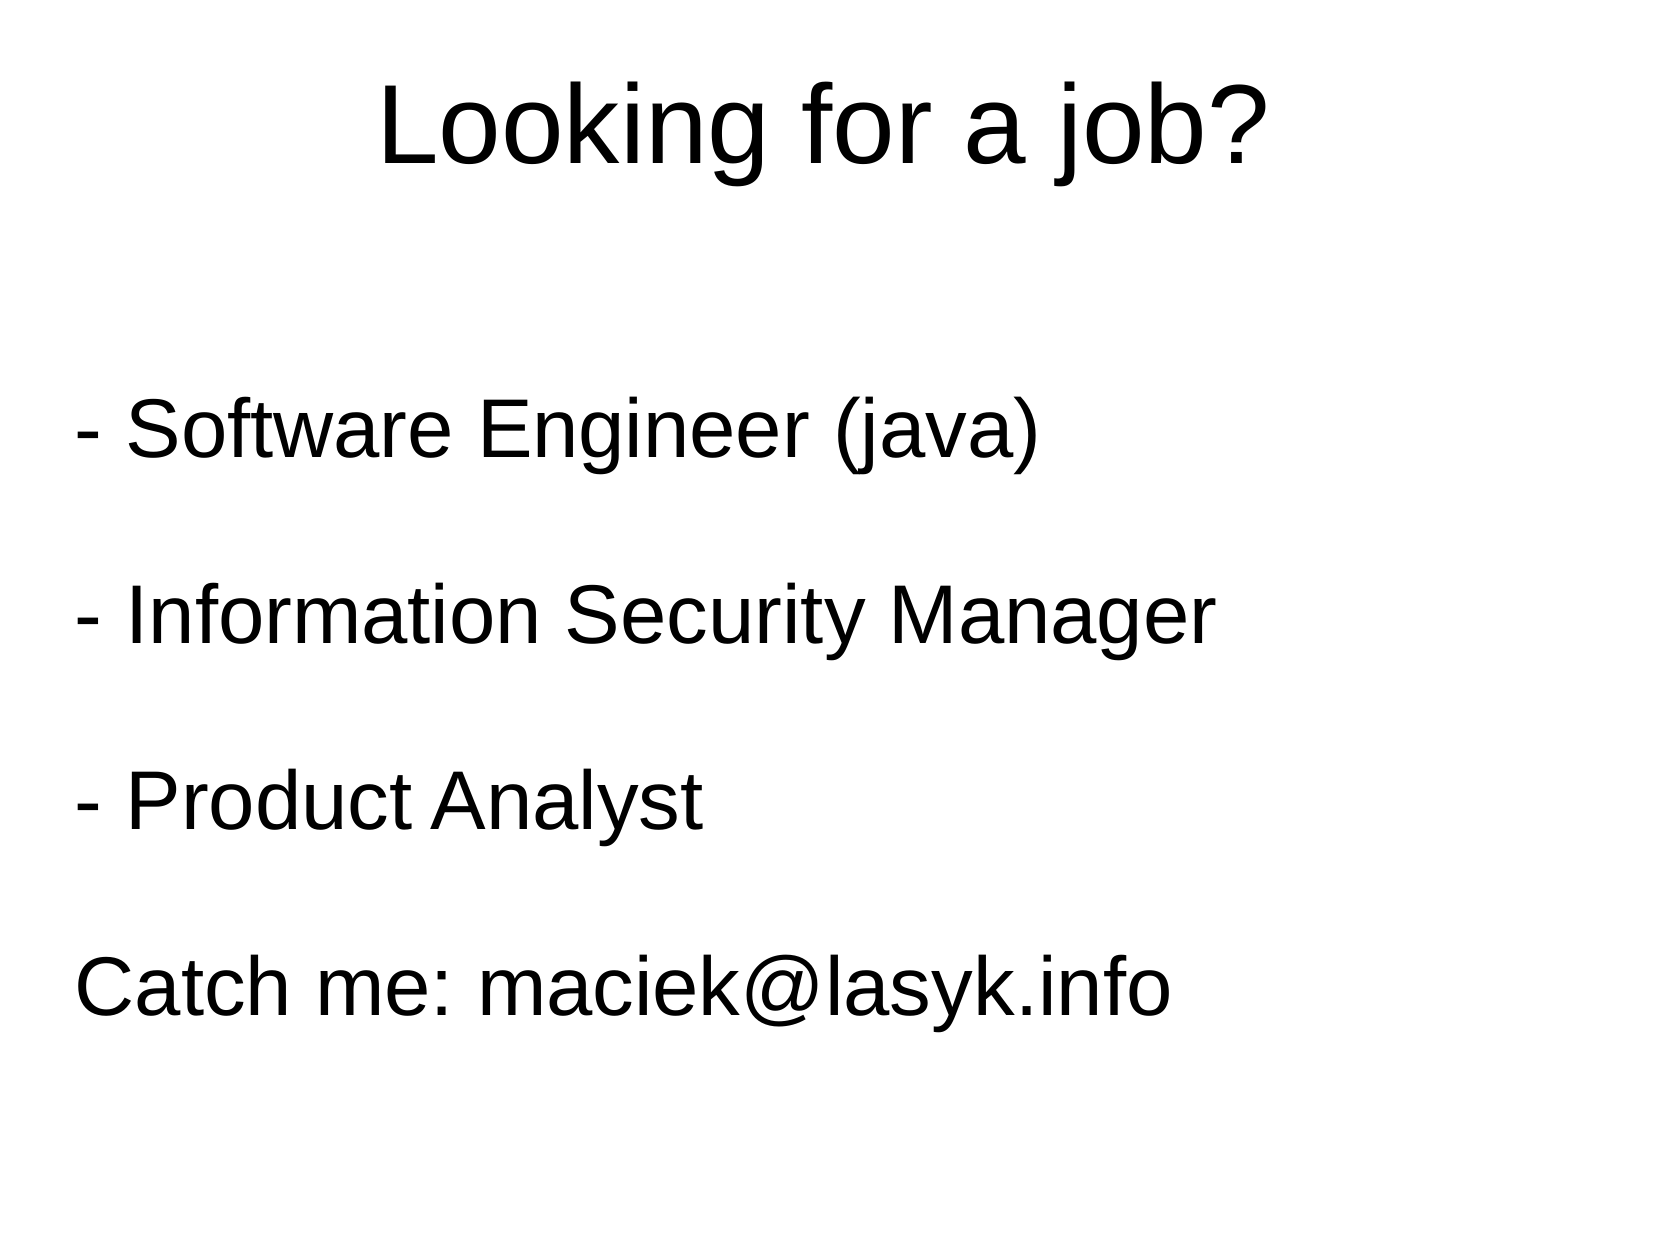

Looking for a job?
- Software Engineer (java)
- Information Security Manager
- Product Analyst
Catch me: maciek@lasyk.info